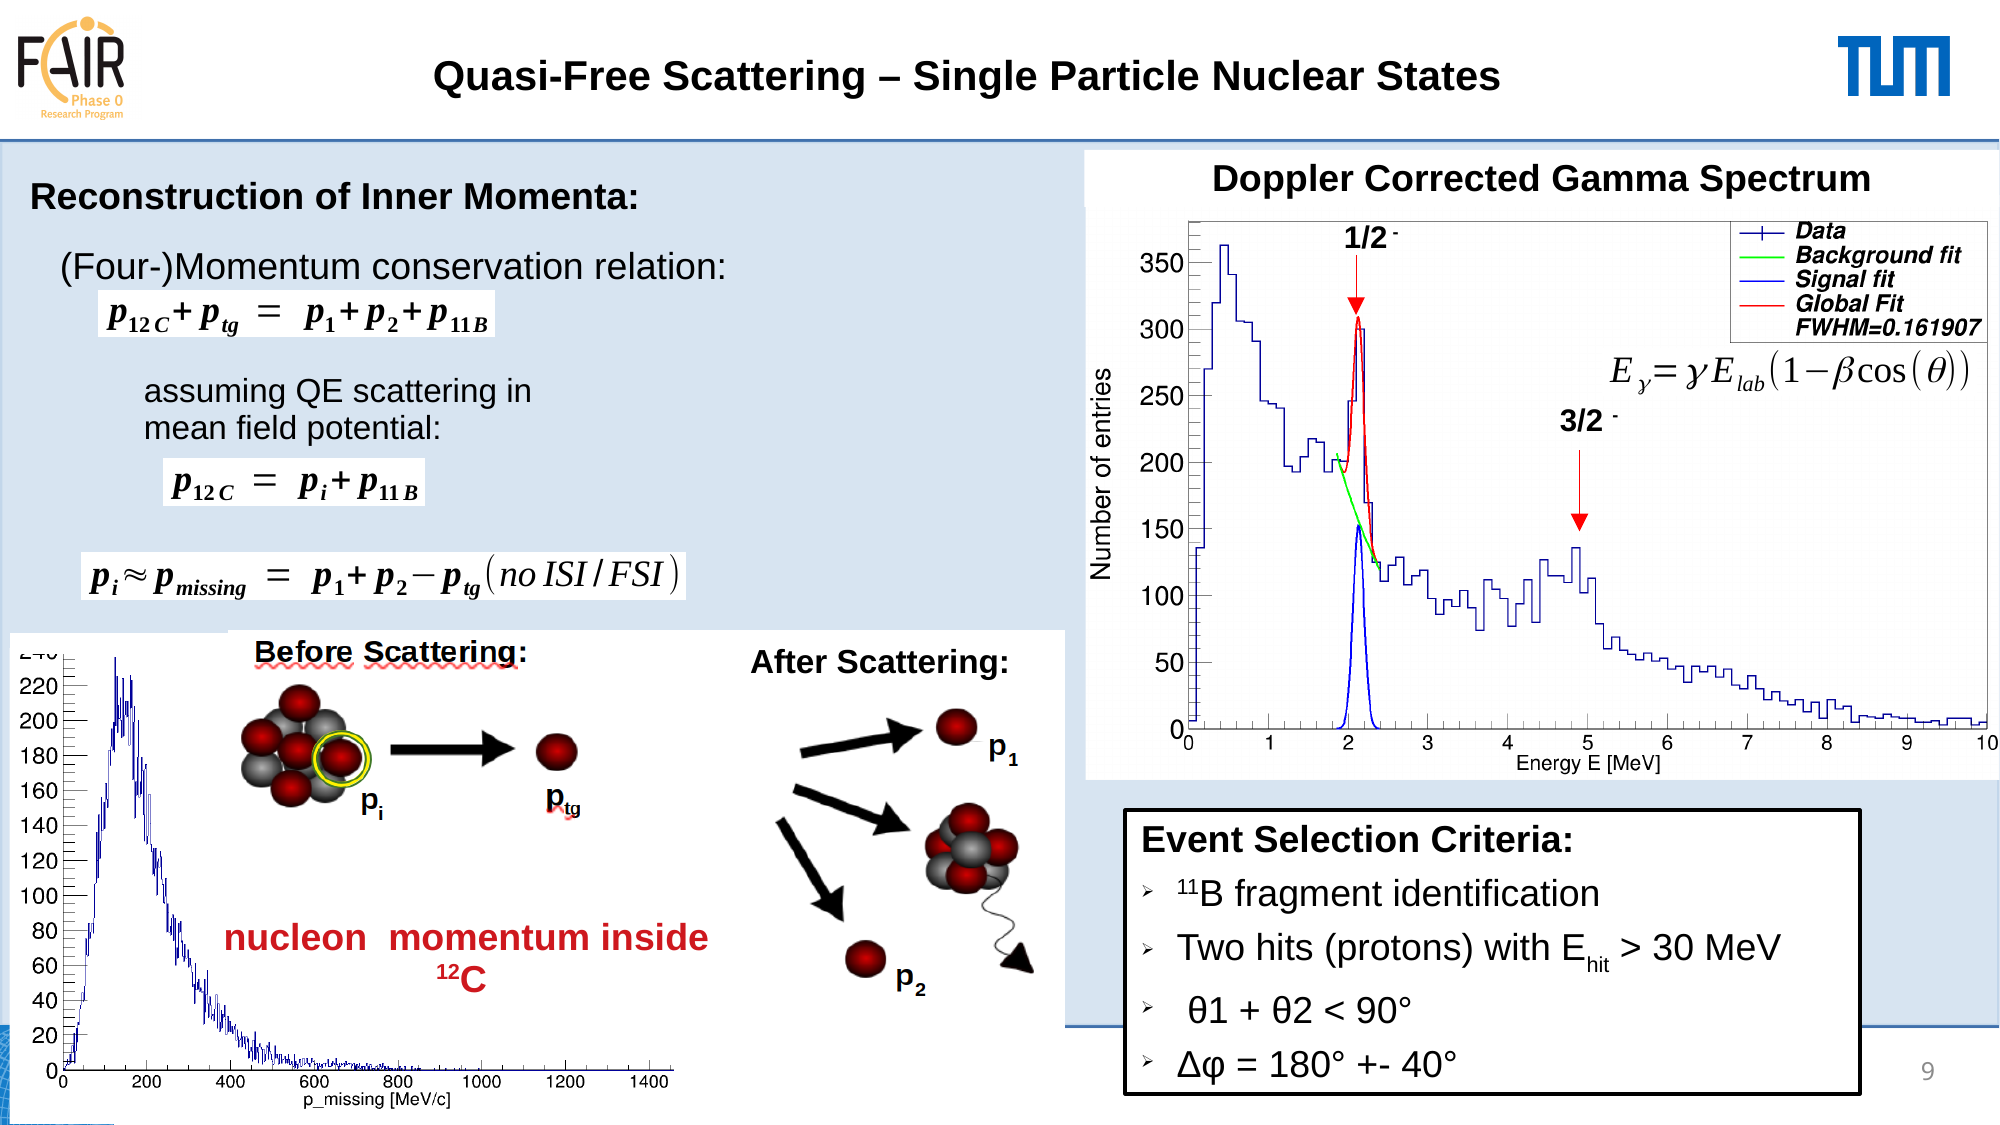

Quasi-Free Scattering – Single Particle Nuclear States
Doppler Corrected Gamma Spectrum
1/2 -
3/2 -
Reconstruction of Inner Momenta:
(Four-)Momentum conservation relation:
assuming QE scattering in mean field potential:
After Scattering:
nucleon momentum inside 12C
Event Selection Criteria:
11B fragment identification
Two hits (protons) with Ehit > 30 MeV
 θ1 + θ2 < 90°
Δφ = 180° +- 40°
9